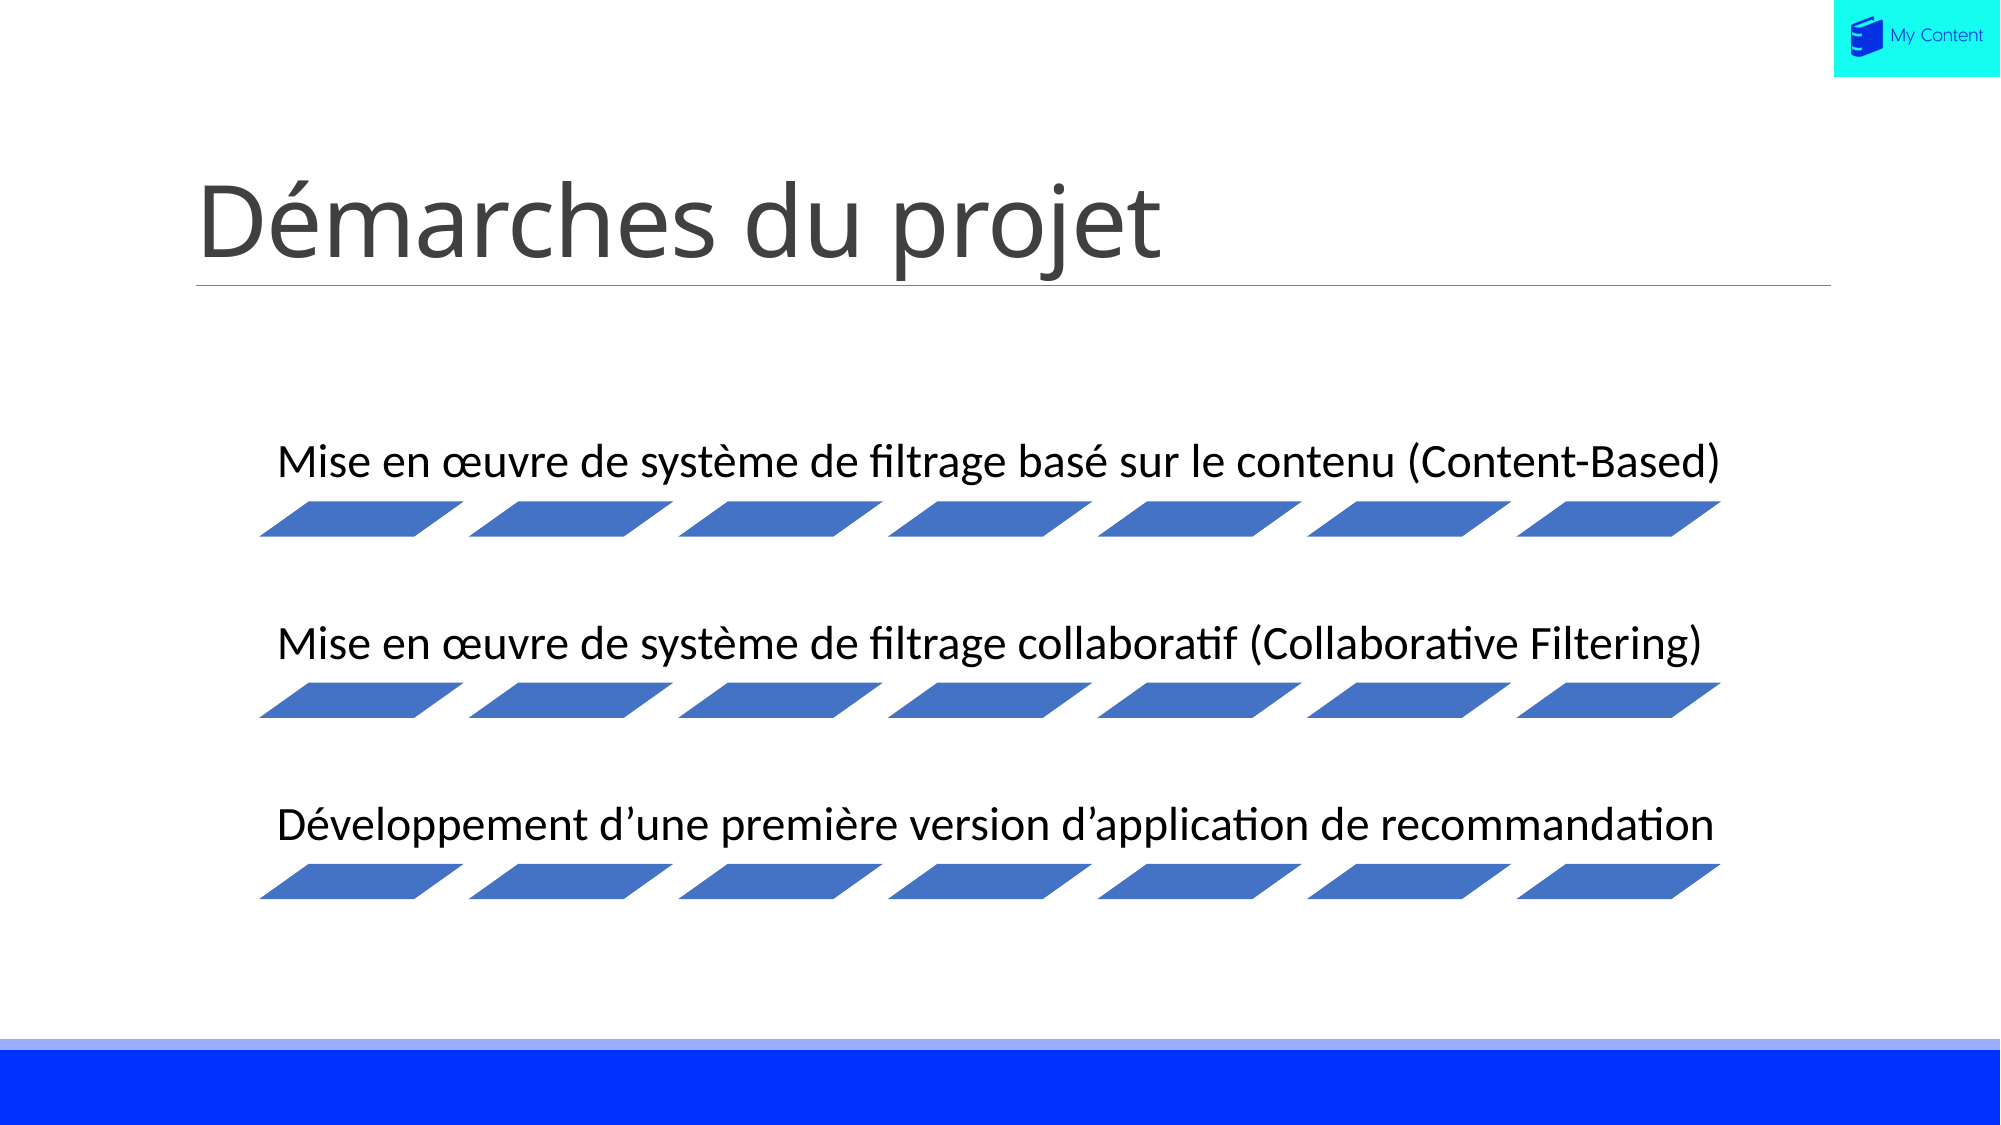

# Démarches du projet
Mise en œuvre de système de filtrage basé sur le contenu (Content-Based)
Mise en œuvre de système de filtrage collaboratif (Collaborative Filtering)
Développement d’une première version d’application de recommandation